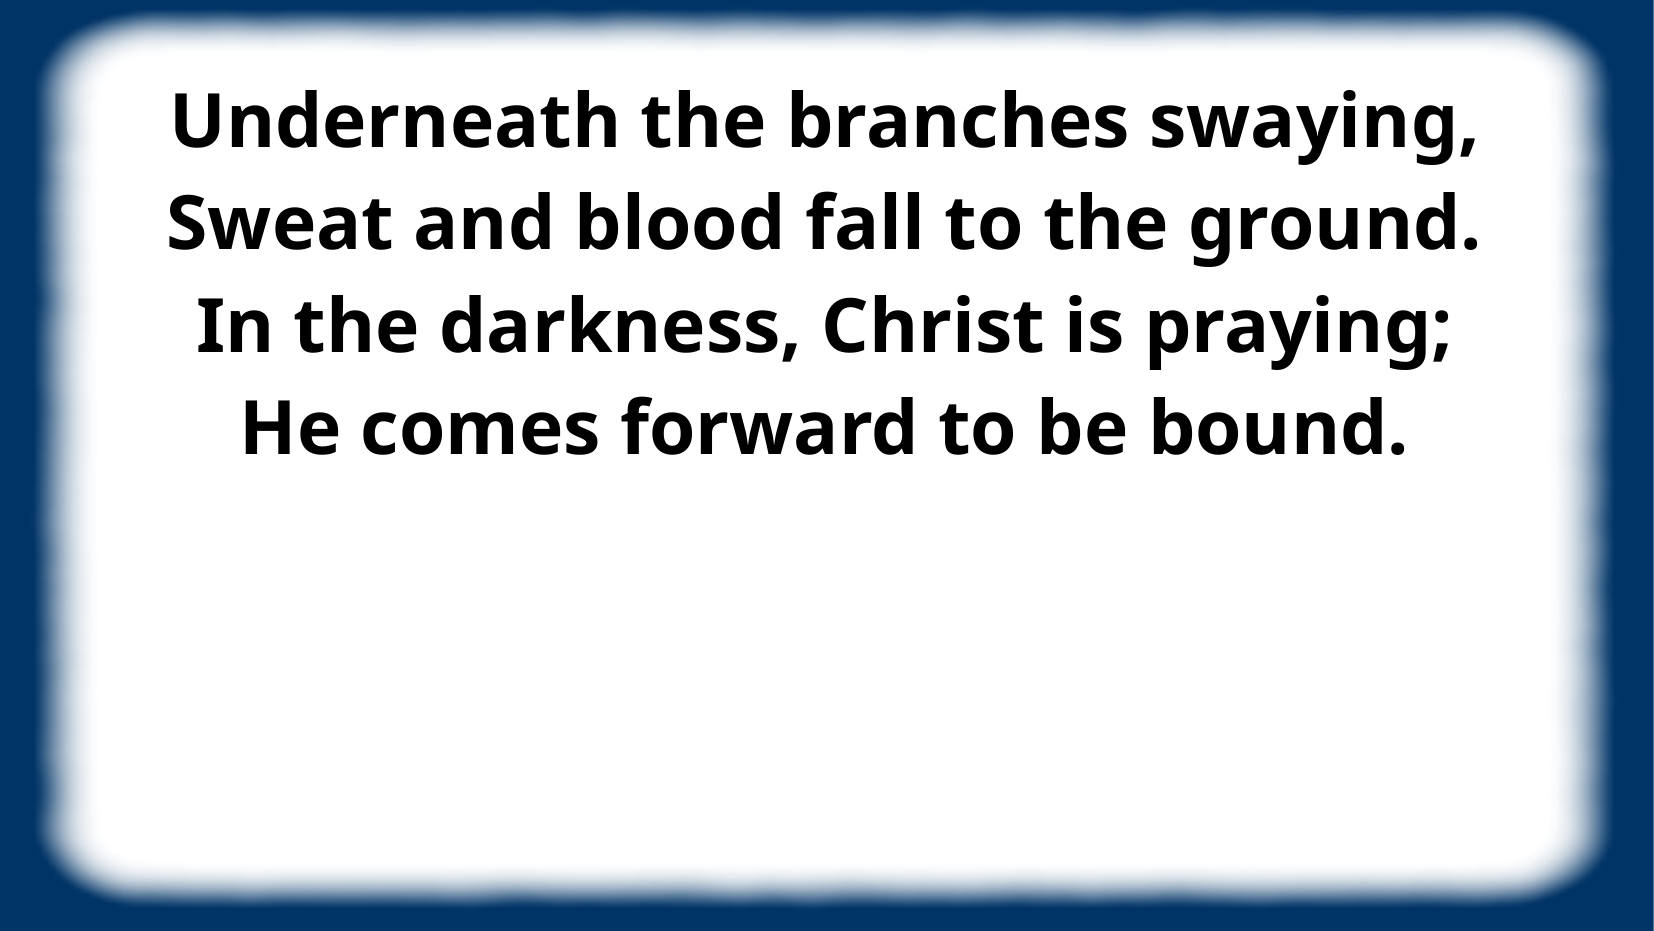

Underneath the branches swaying,
Sweat and blood fall to the ground.
In the darkness, Christ is praying;
He comes forward to be bound.